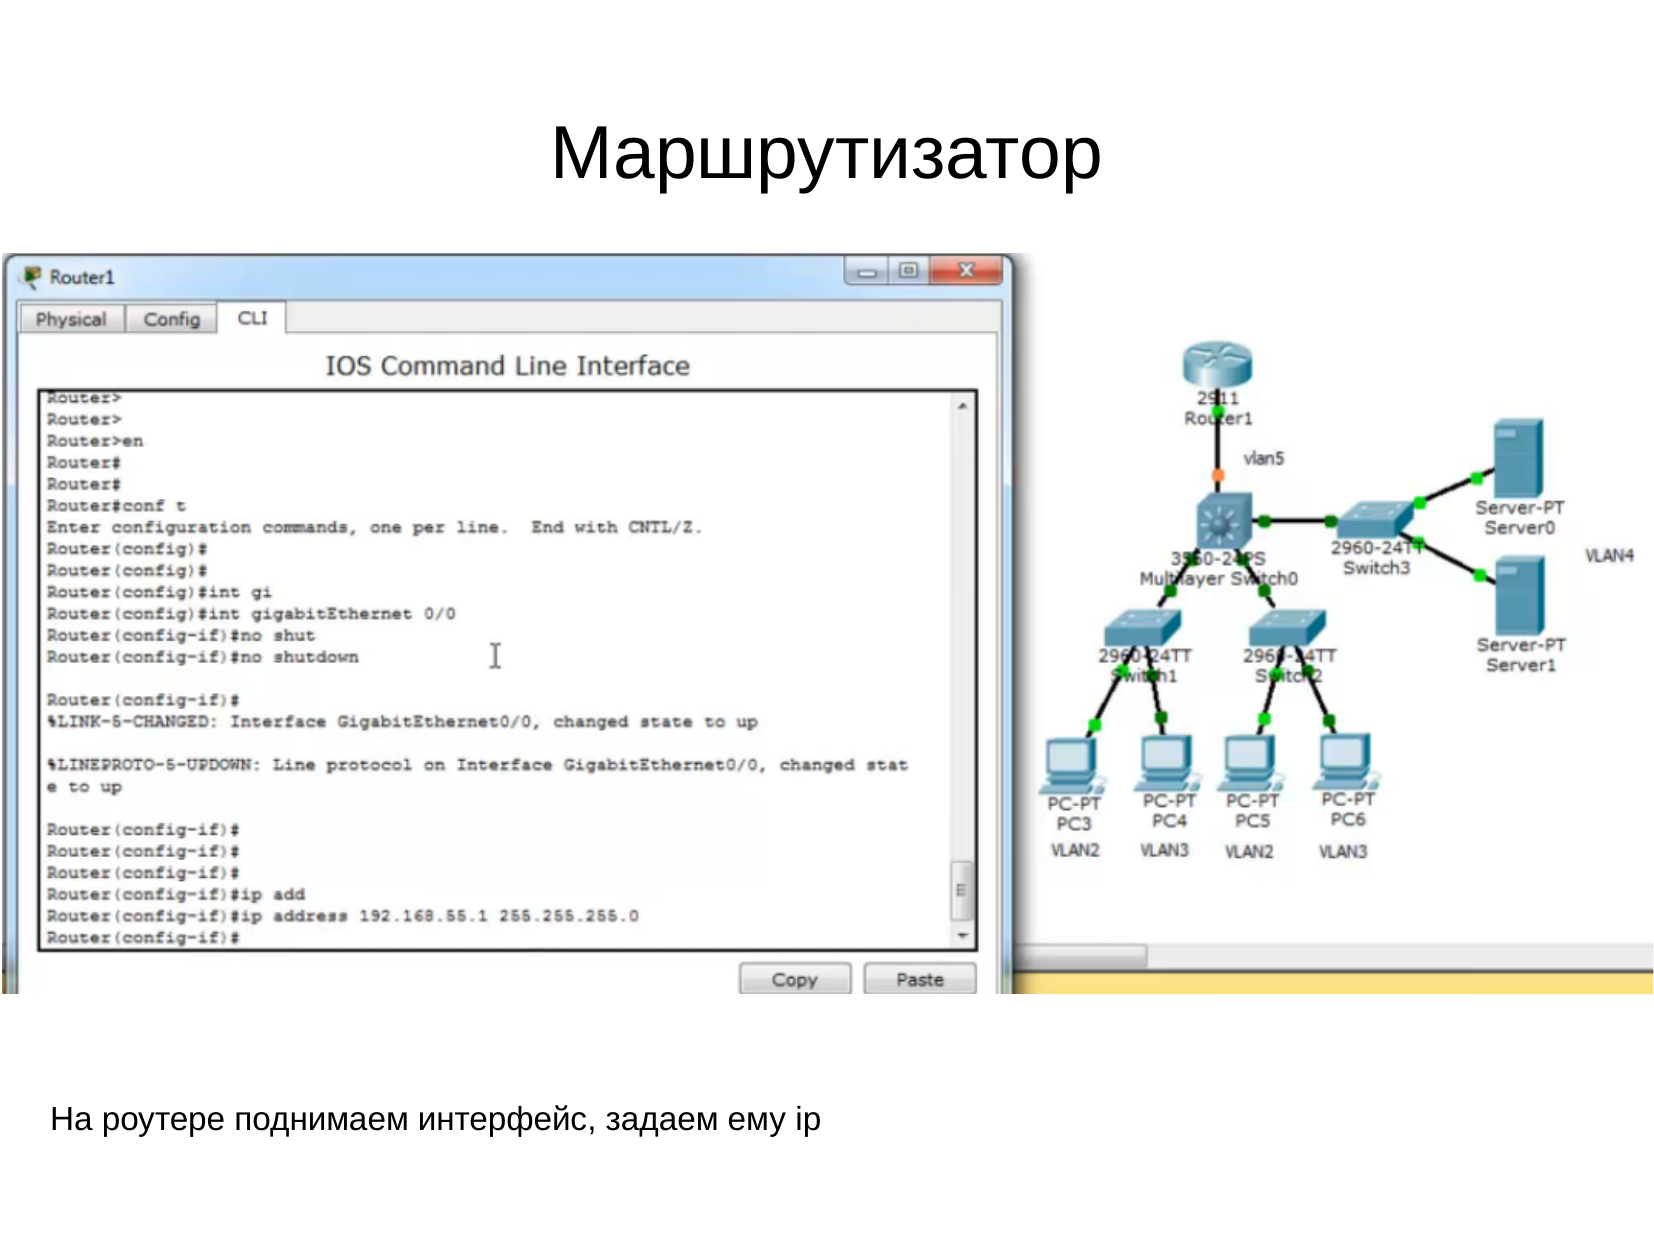

# Маршрутизатор
На роутере поднимаем интерфейс, задаем ему ip